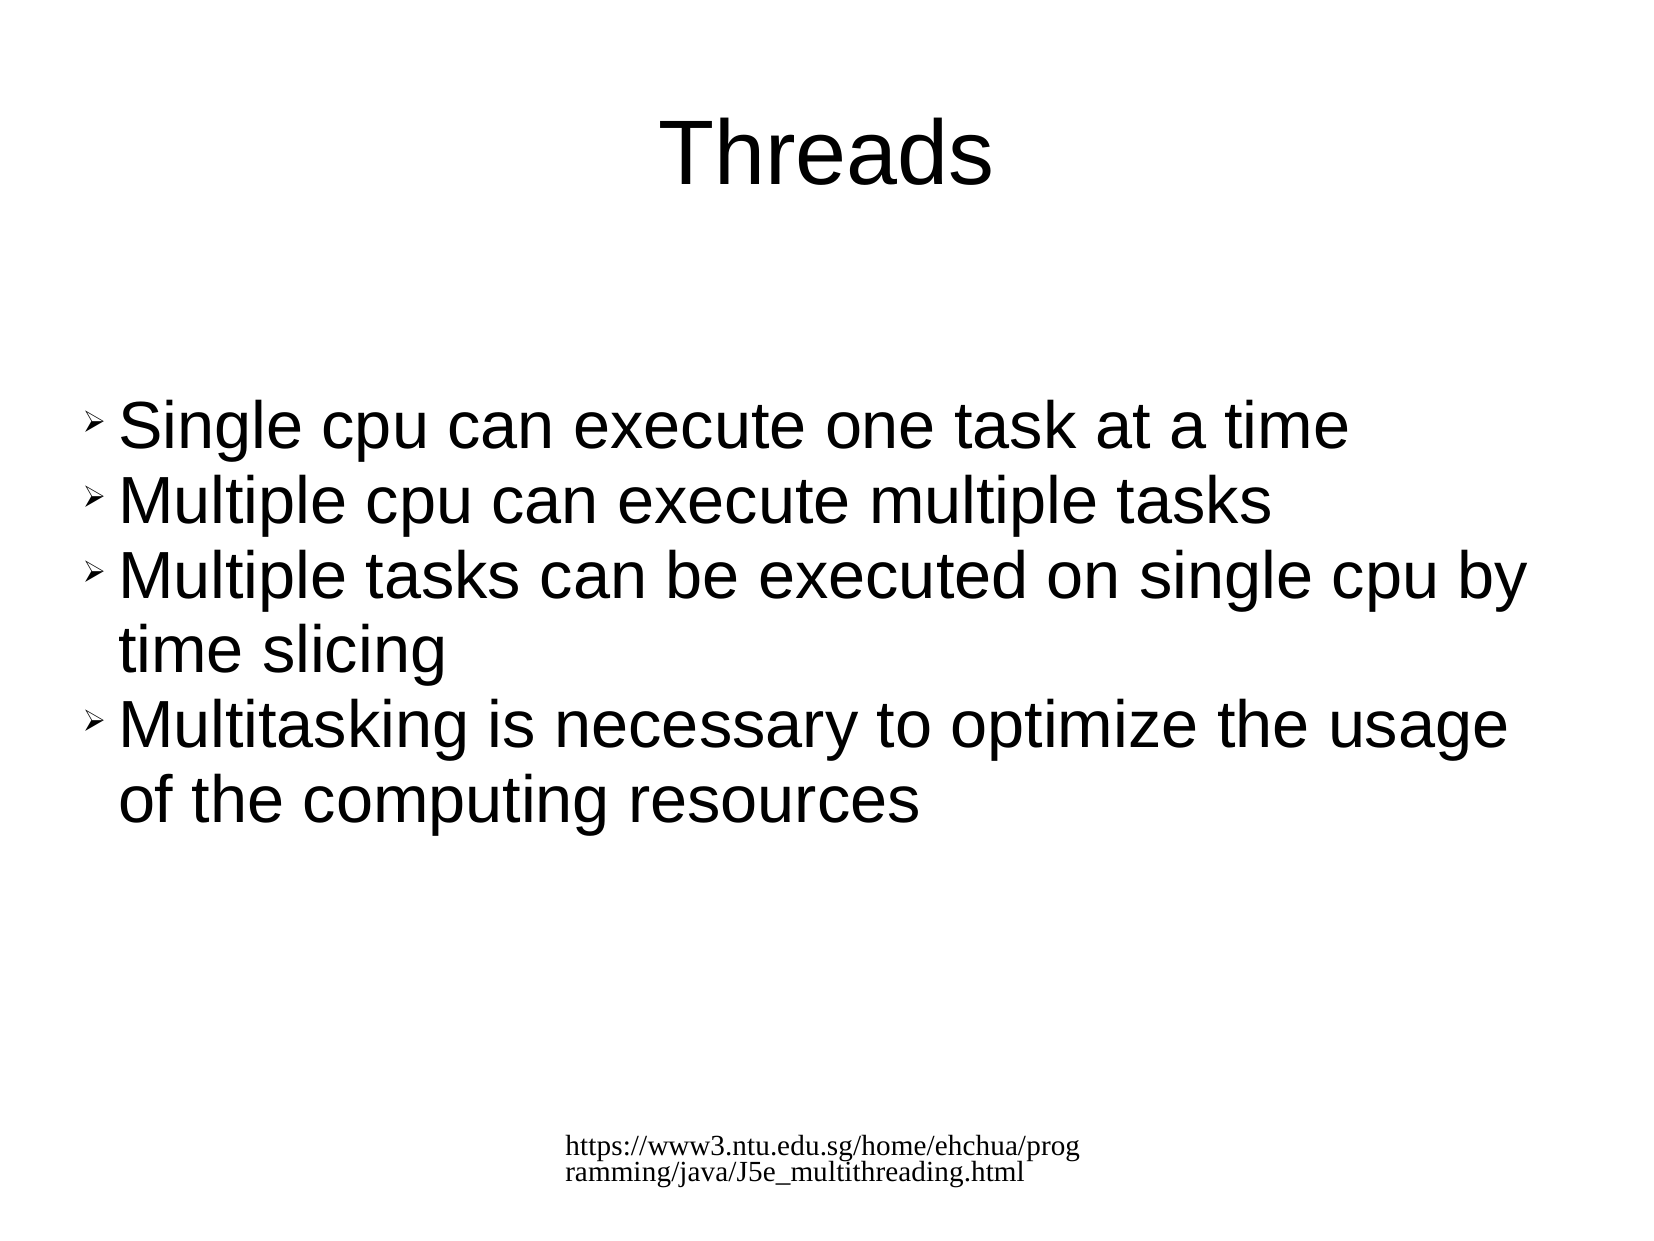

# Threads
Single cpu can execute one task at a time
Multiple cpu can execute multiple tasks
Multiple tasks can be executed on single cpu by time slicing
Multitasking is necessary to optimize the usage of the computing resources
https://www3.ntu.edu.sg/home/ehchua/programming/java/J5e_multithreading.html